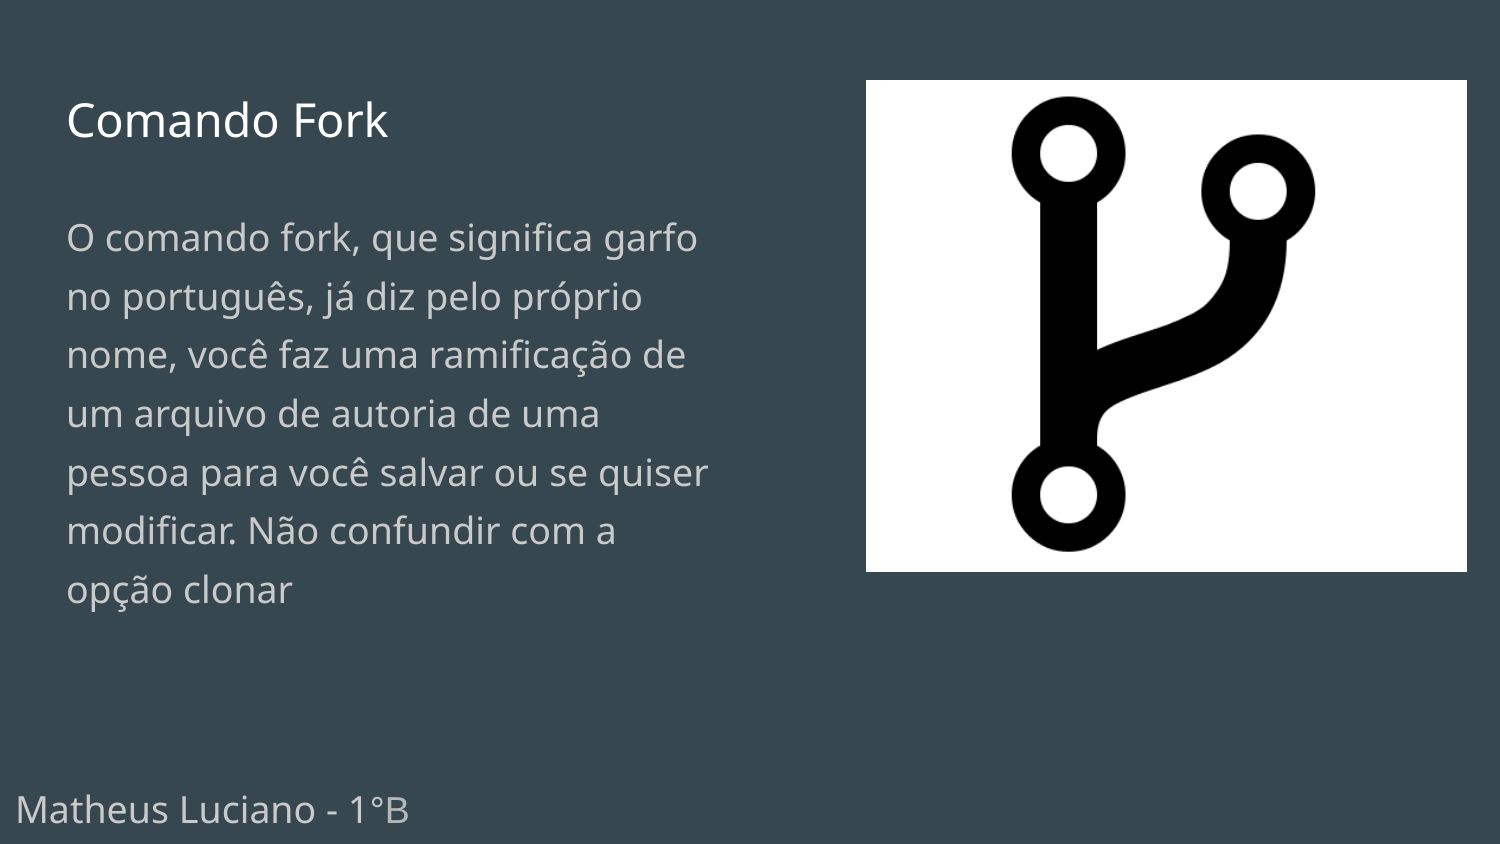

# Comando Fork
O comando fork, que significa garfo no português, já diz pelo próprio nome, você faz uma ramificação de um arquivo de autoria de uma pessoa para você salvar ou se quiser modificar. Não confundir com a opção clonar